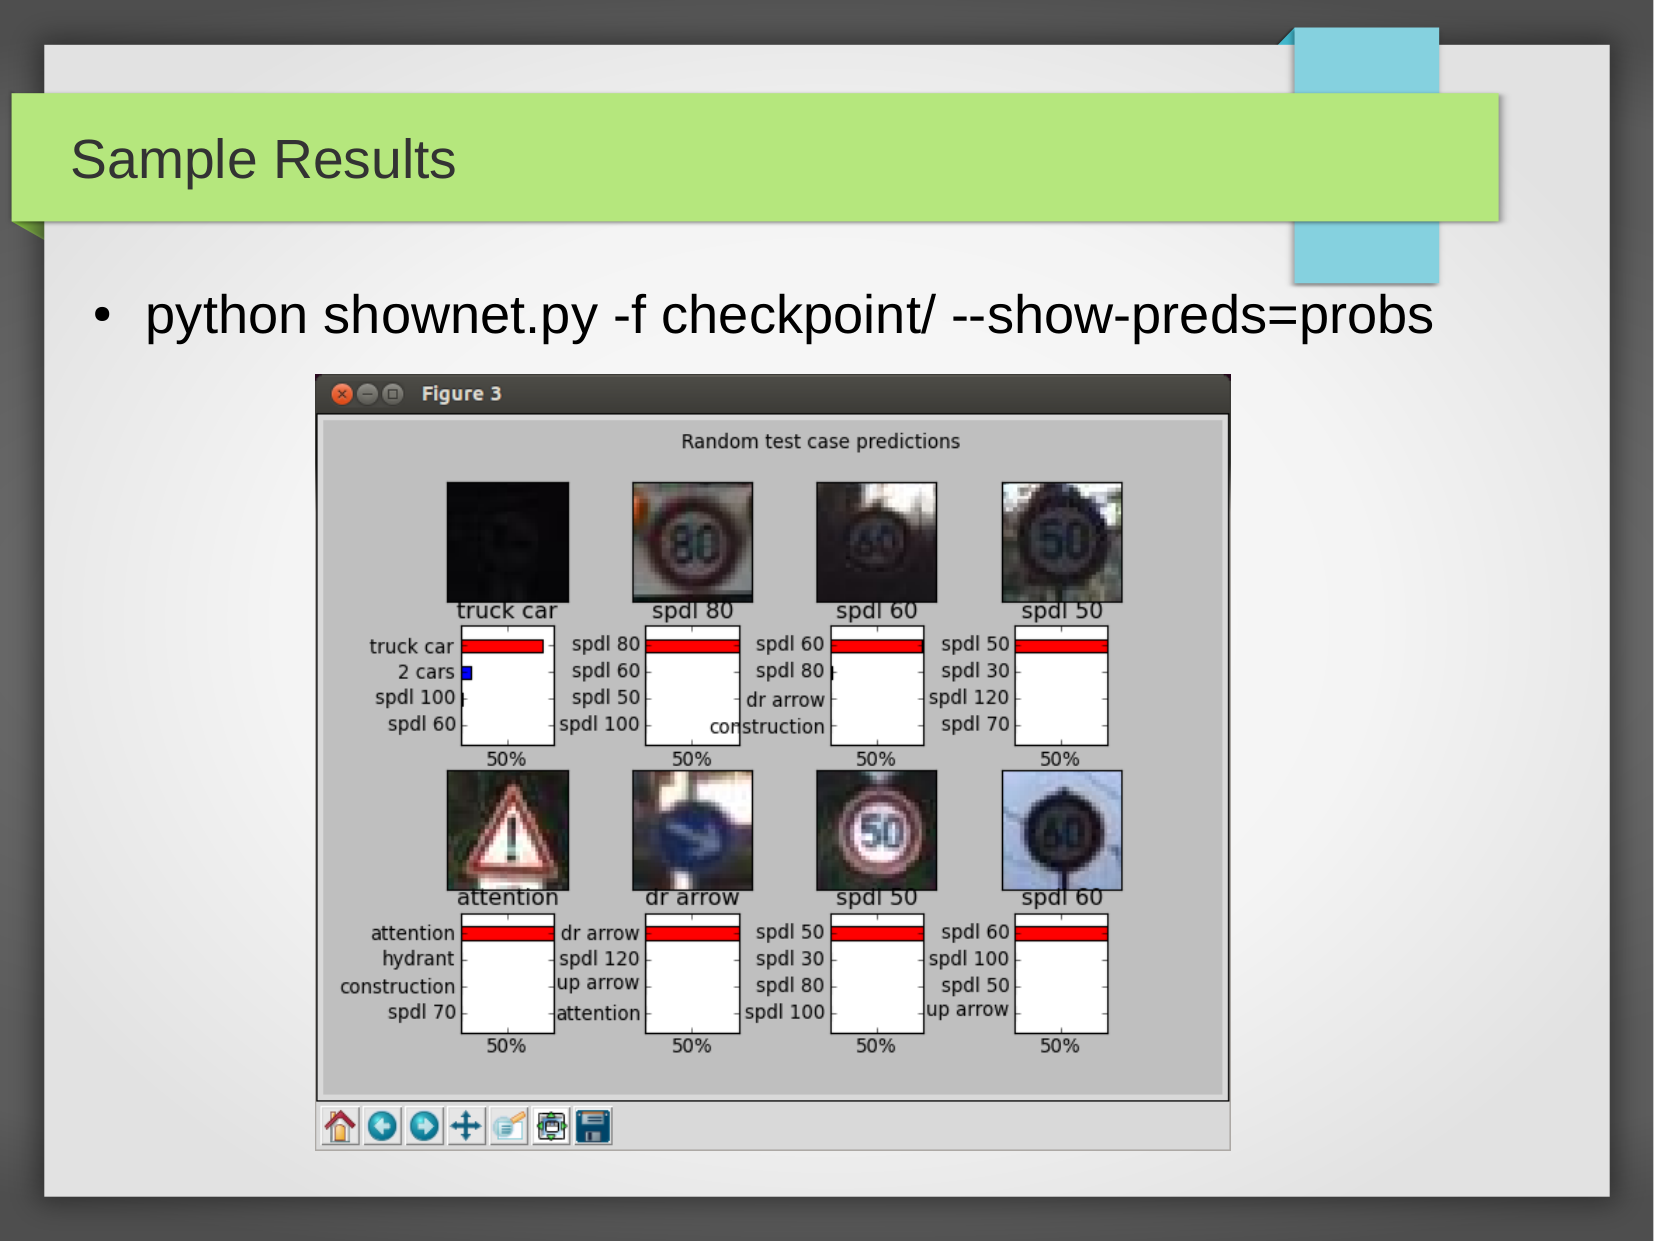

# Sample Results
python shownet.py -f checkpoint/ --show-preds=probs